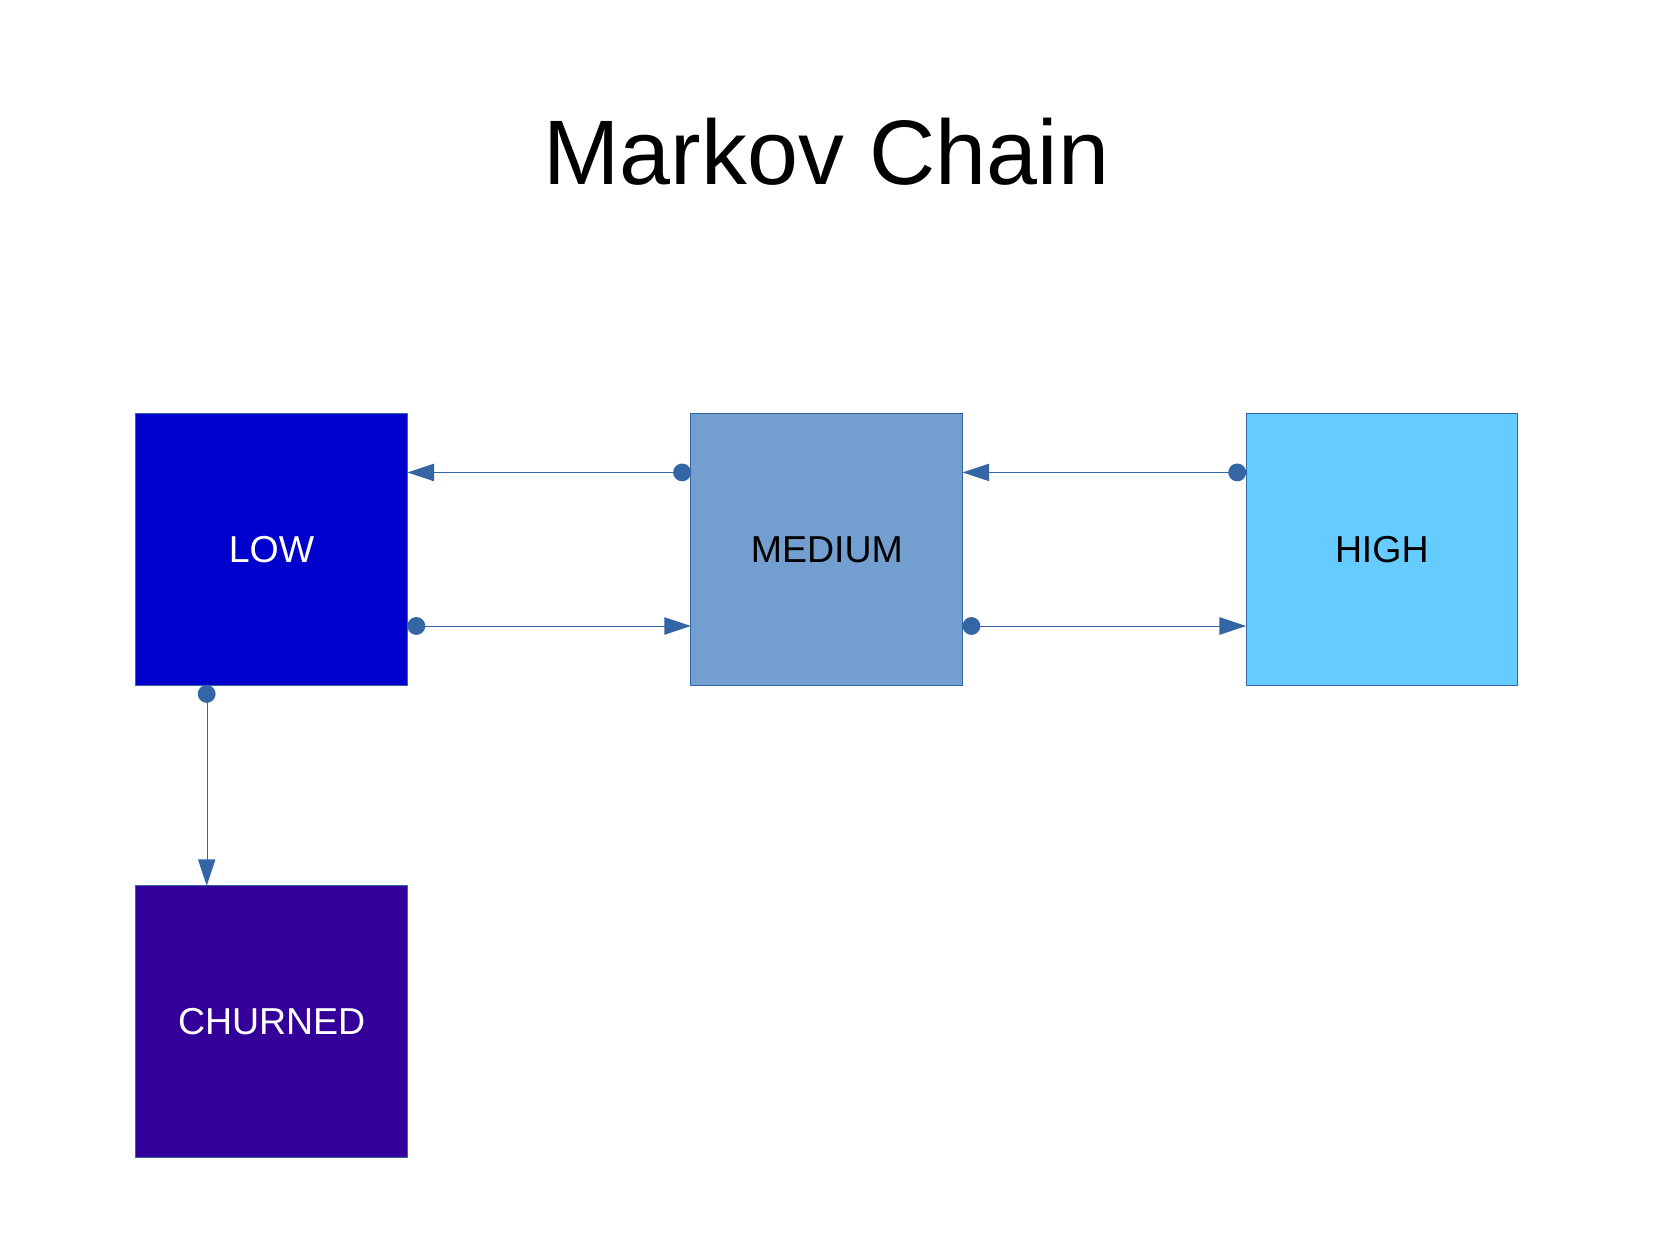

# Markov Chain
LOW
MEDIUM
HIGH
CHURNED